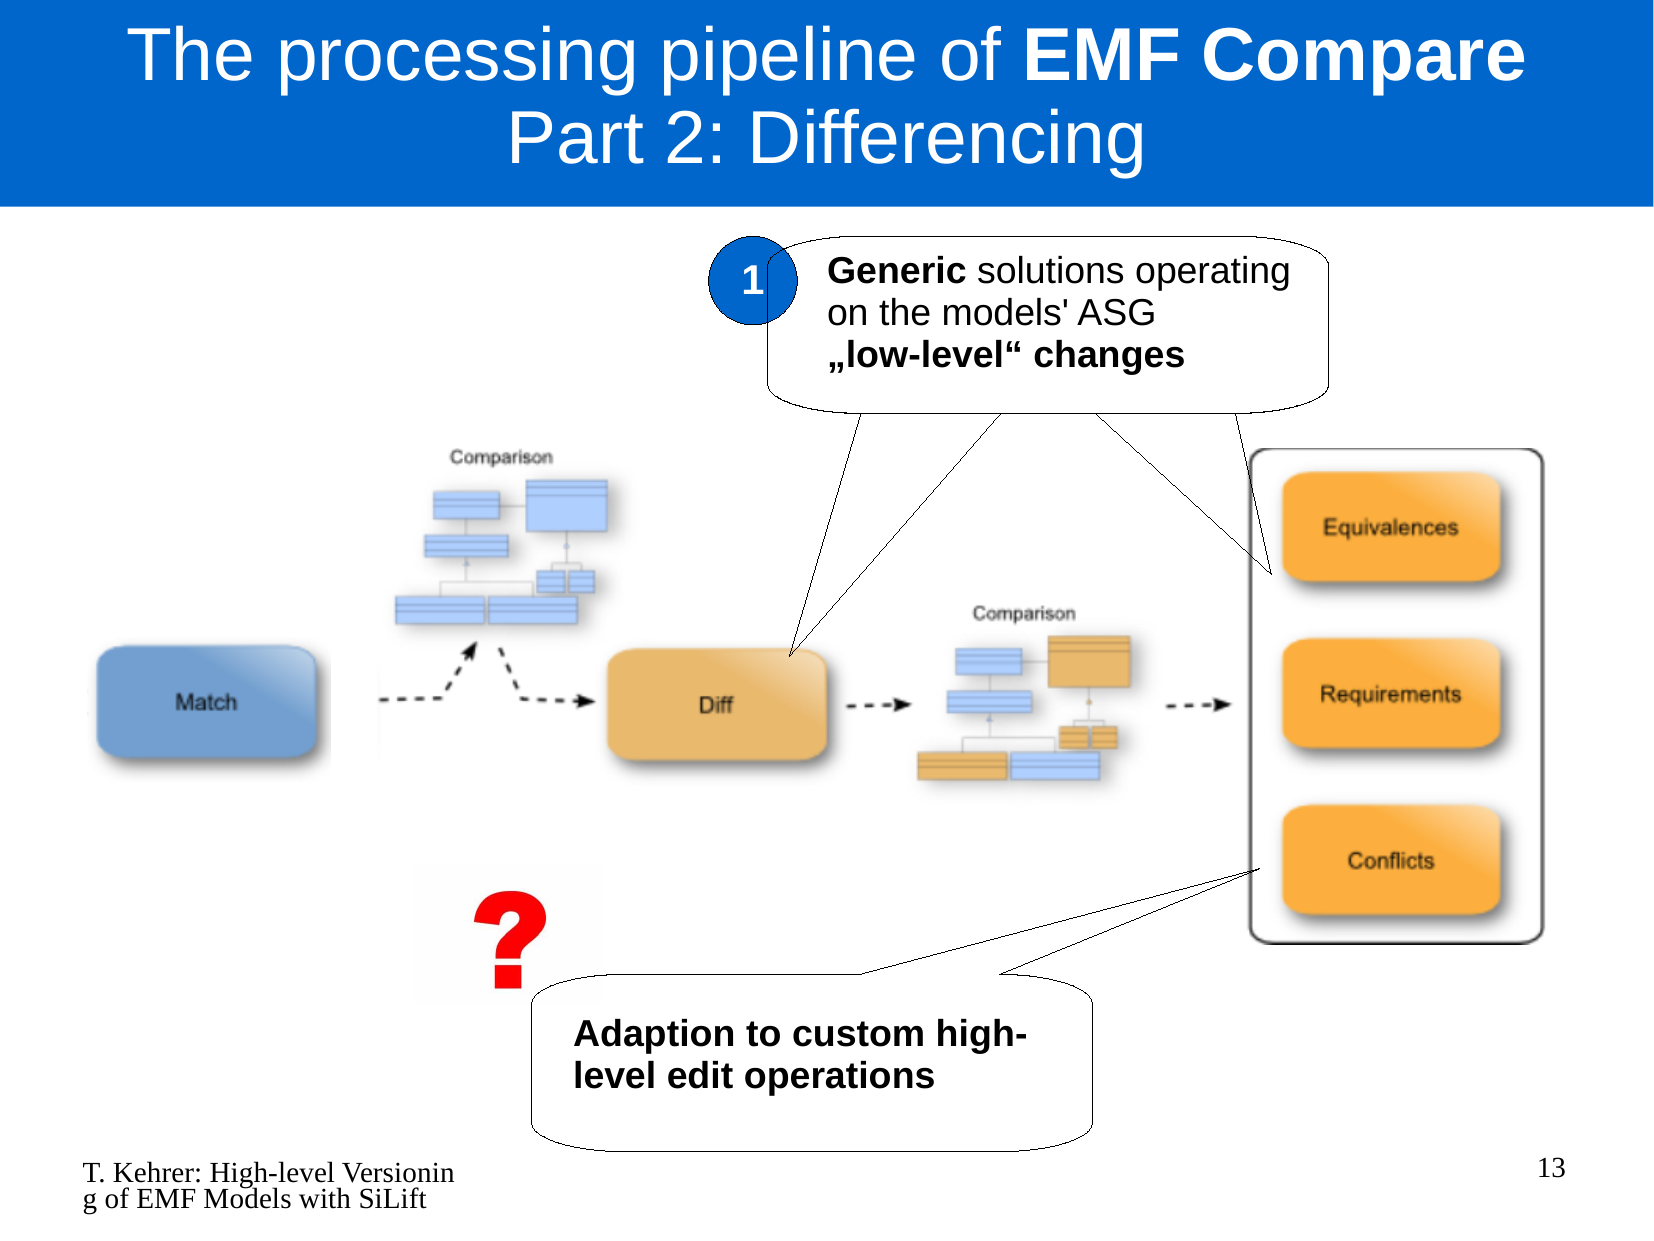

# The processing pipeline of EMF Compare Part 2: Differencing
1
Generic solutions operating
on the models' ASG
„low-level“ changes
Adaption to custom high-level edit operations
13
T. Kehrer: High-level Versioning of EMF Models with SiLift